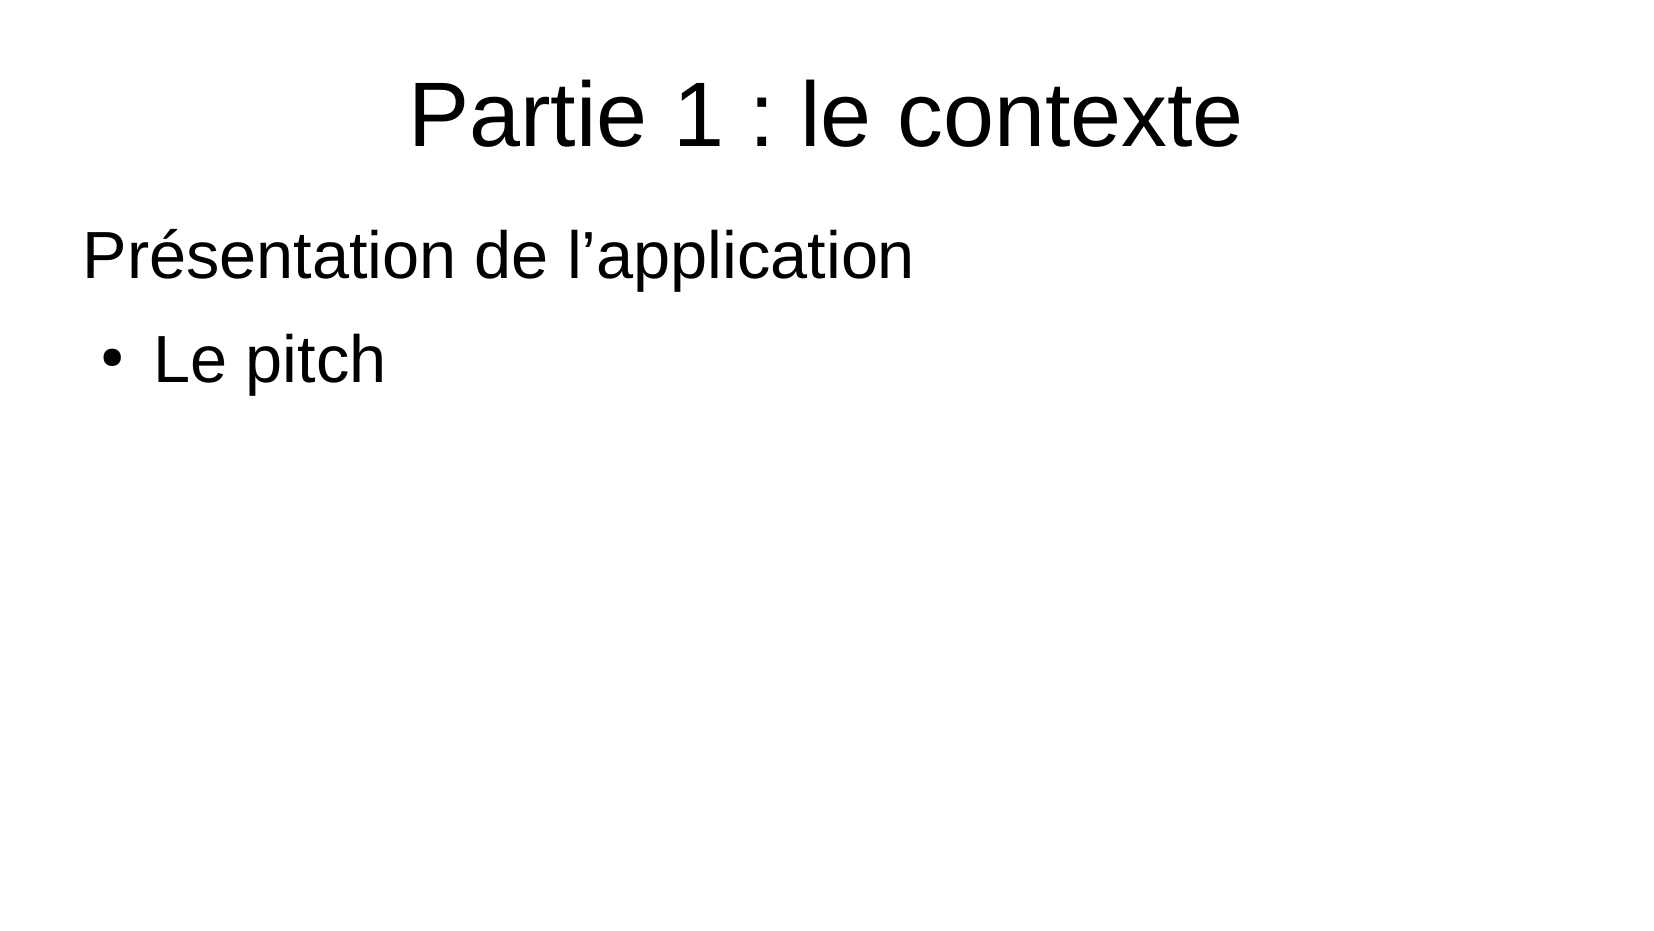

# Partie 1 : le contexte
Présentation de l’application
Le pitch